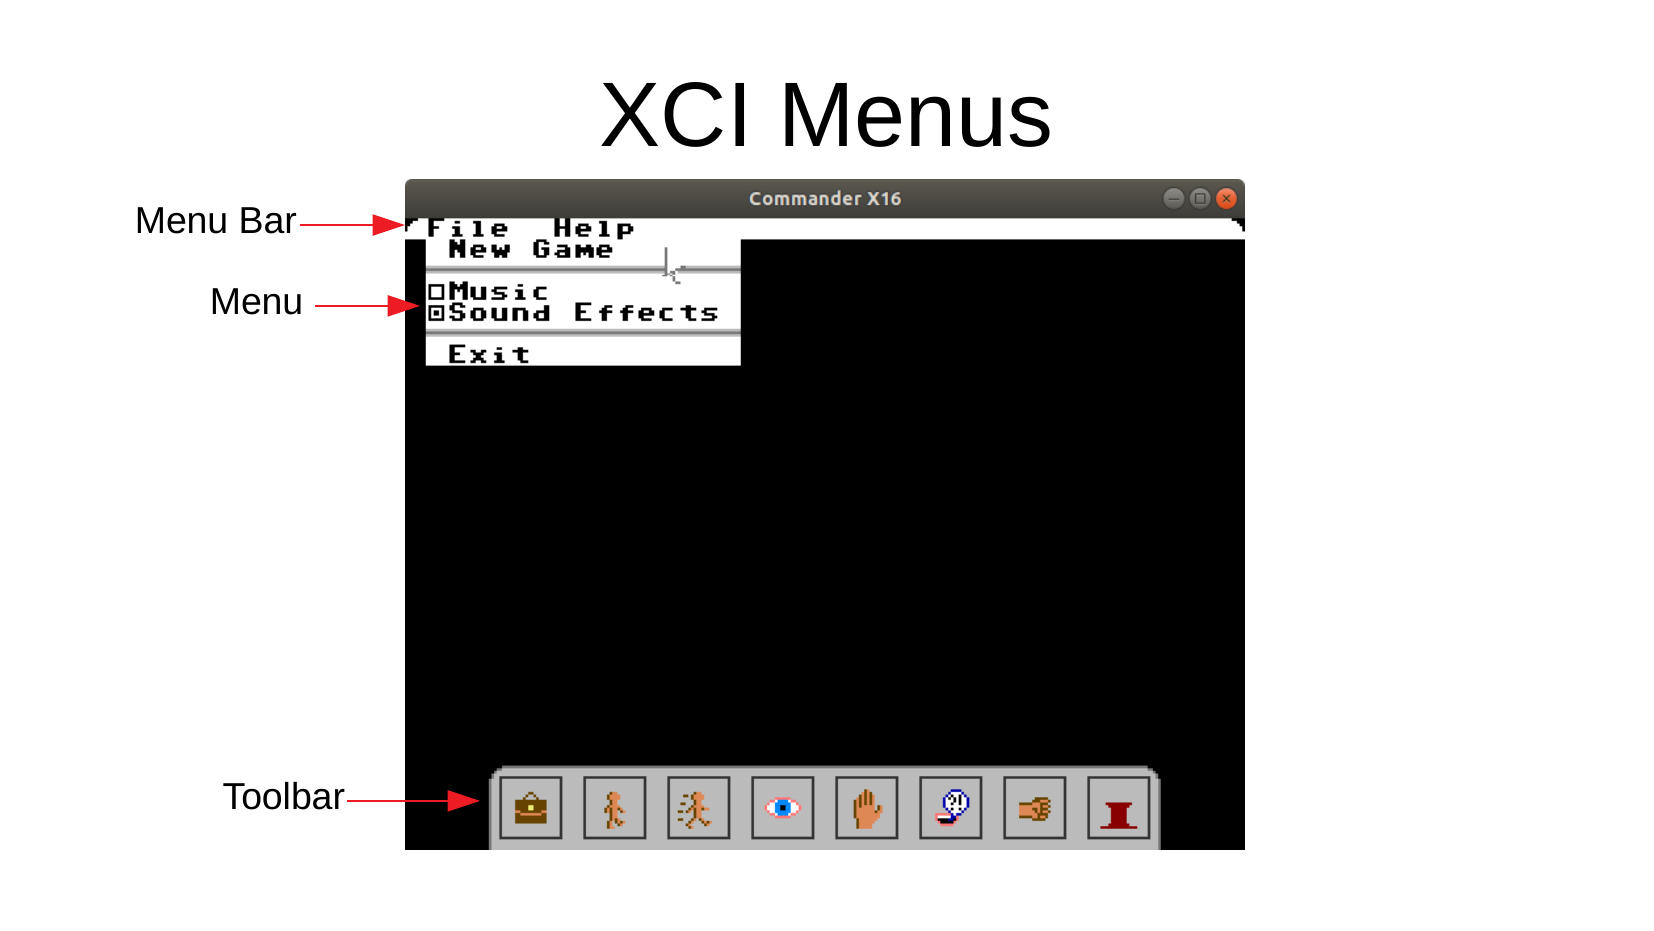

# XCI Menus
Menu Bar
Menu
Toolbar